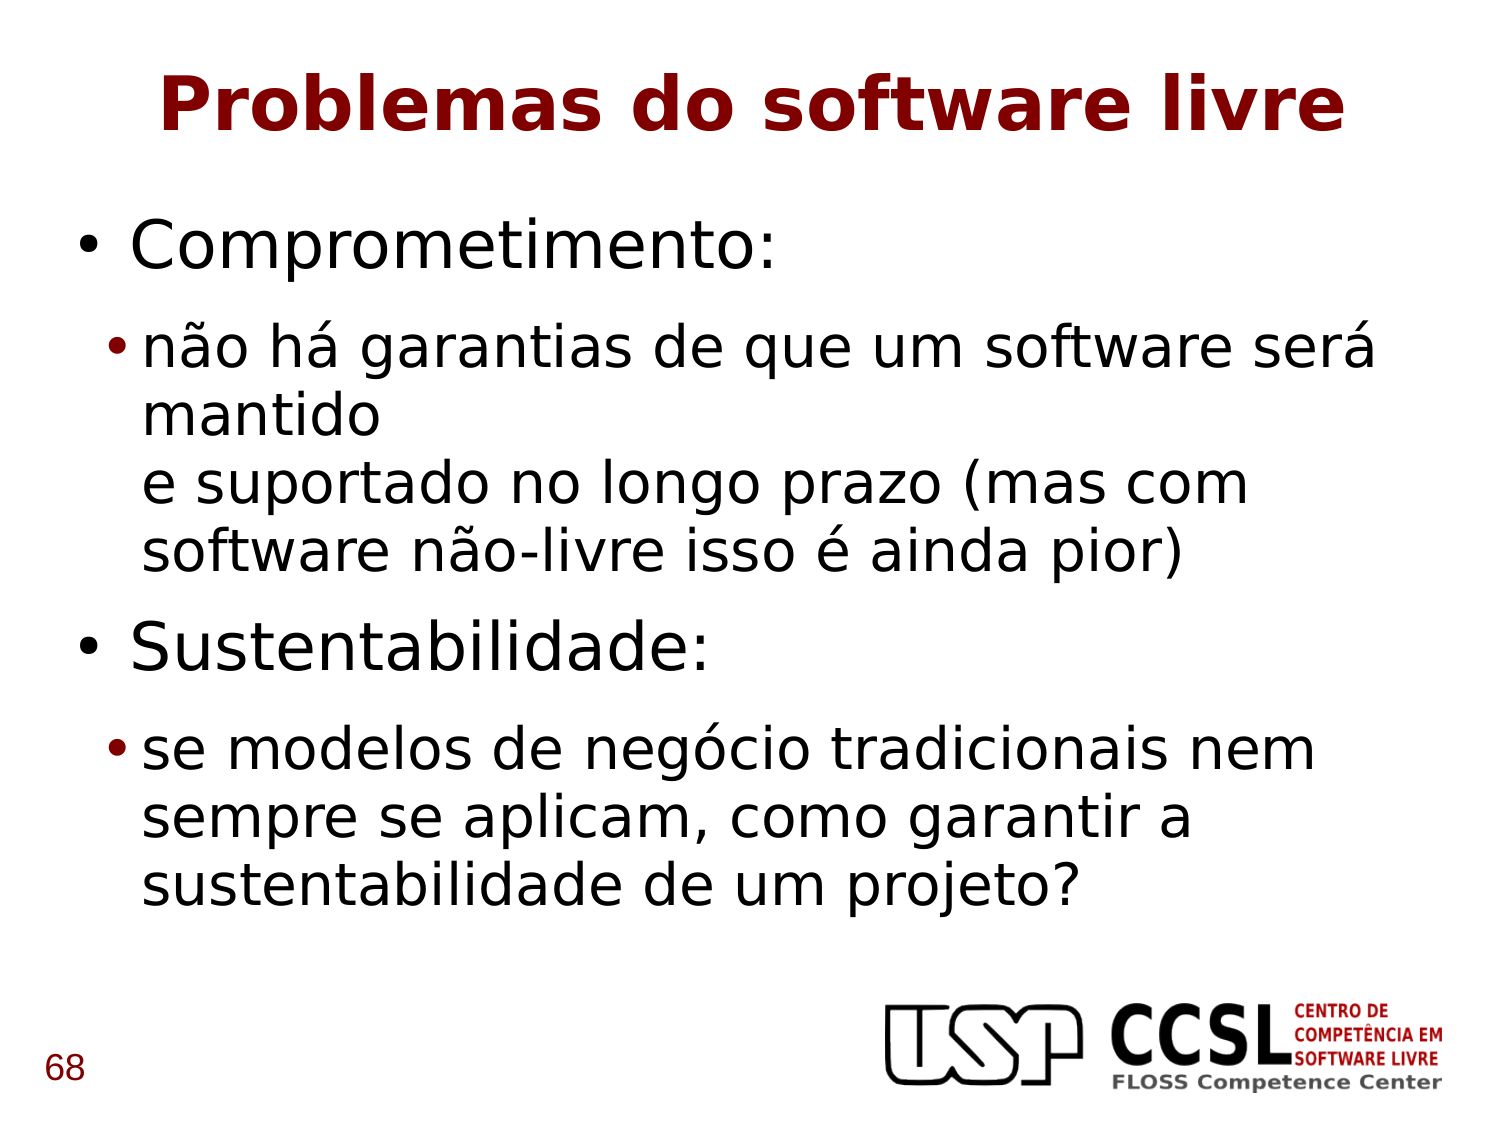

# Problemas do software livre
Comprometimento:
não há garantias de que um software será mantido
e suportado no longo prazo (mas com software não-livre isso é ainda pior)
Sustentabilidade:
se modelos de negócio tradicionais nem sempre se aplicam, como garantir a sustentabilidade de um projeto?